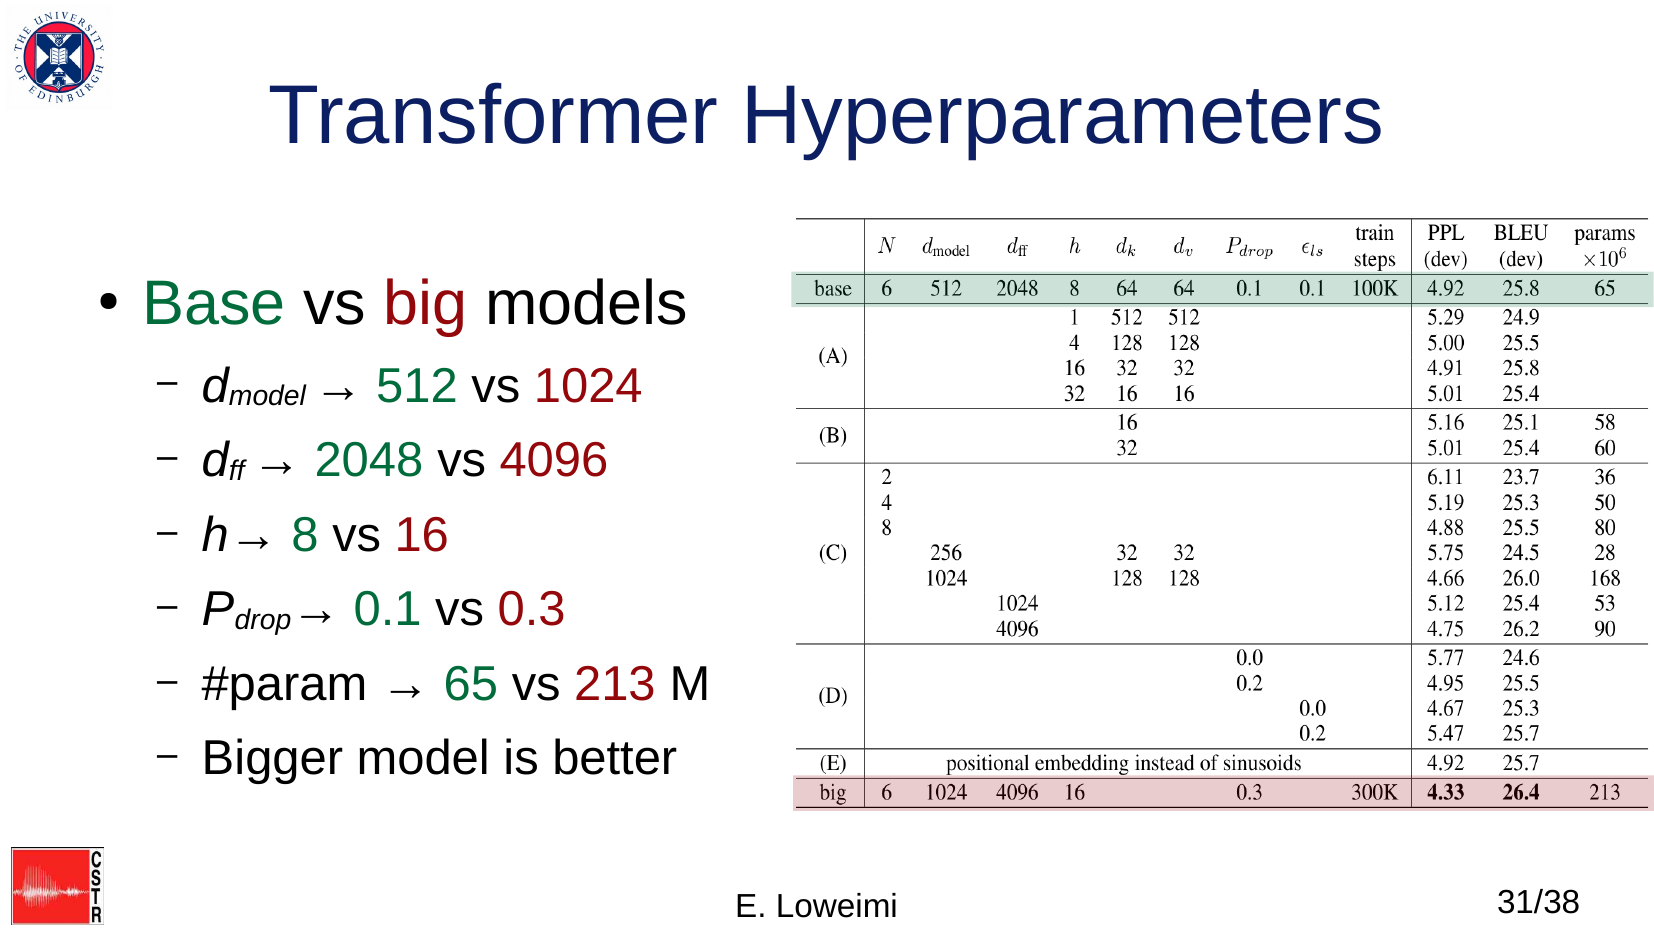

# Transformer Hyperparameters
Base vs big models
dmodel → 512 vs 1024
dff → 2048 vs 4096
h→ 8 vs 16
Pdrop→ 0.1 vs 0.3
#param → 65 vs 213 M
Bigger model is better
31/38
E. Loweimi